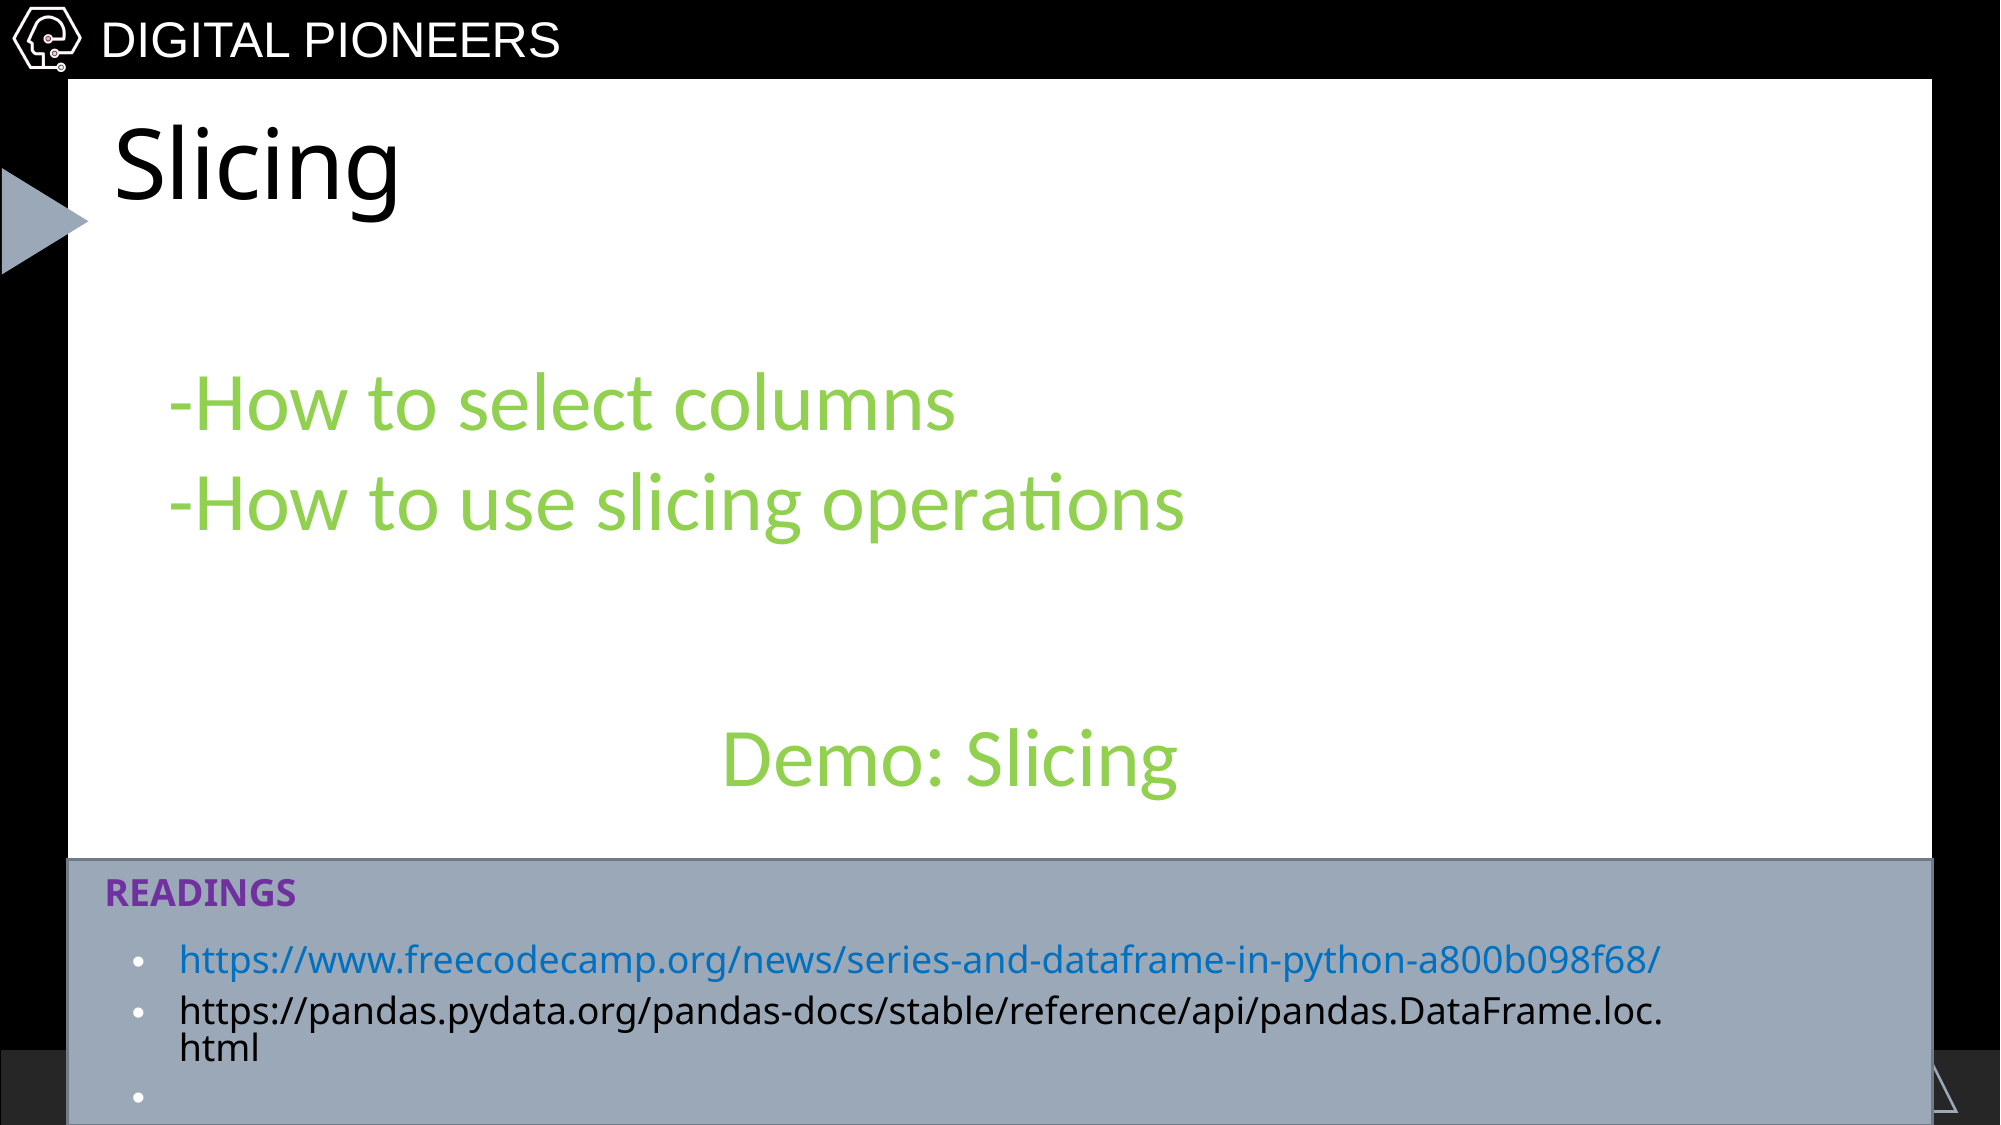

DIGITAL PIONEERS
# Slicing
-How to select columns
-How to use slicing operations
Demo: Slicing
READINGS
https://www.freecodecamp.org/news/series-and-dataframe-in-python-a800b098f68/
https://pandas.pydata.org/pandas-docs/stable/reference/api/pandas.DataFrame.loc.html